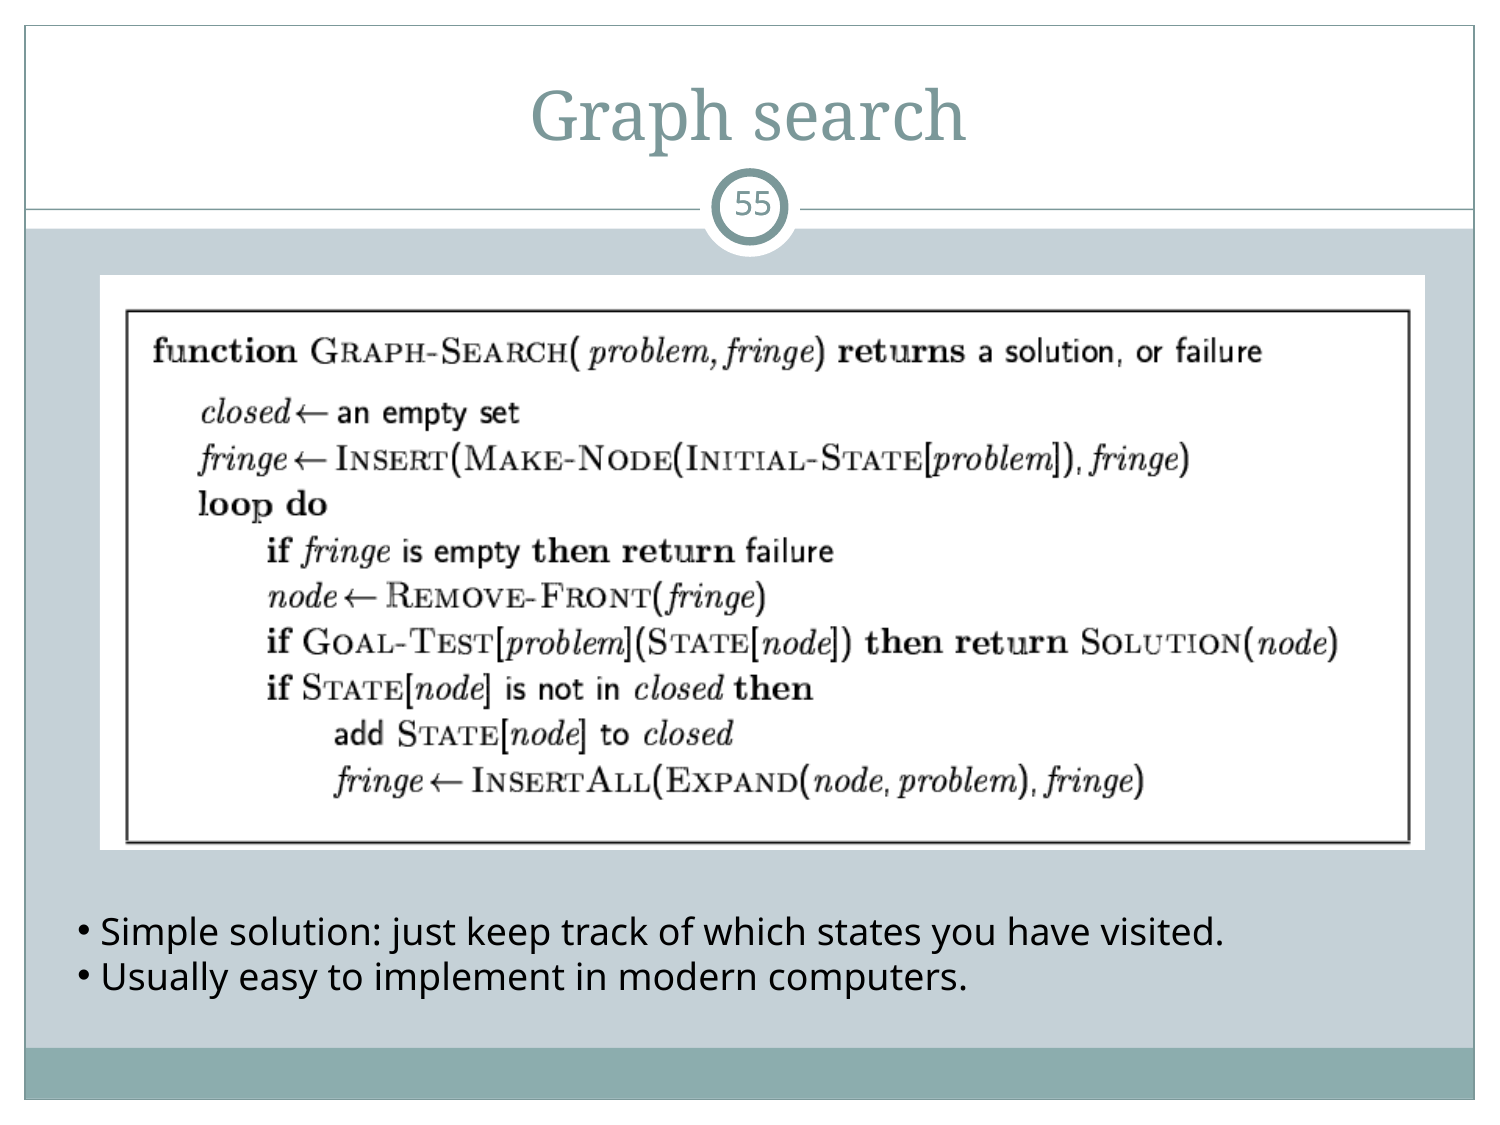

# Graph search
 Simple solution: just keep track of which states you have visited.
 Usually easy to implement in modern computers.